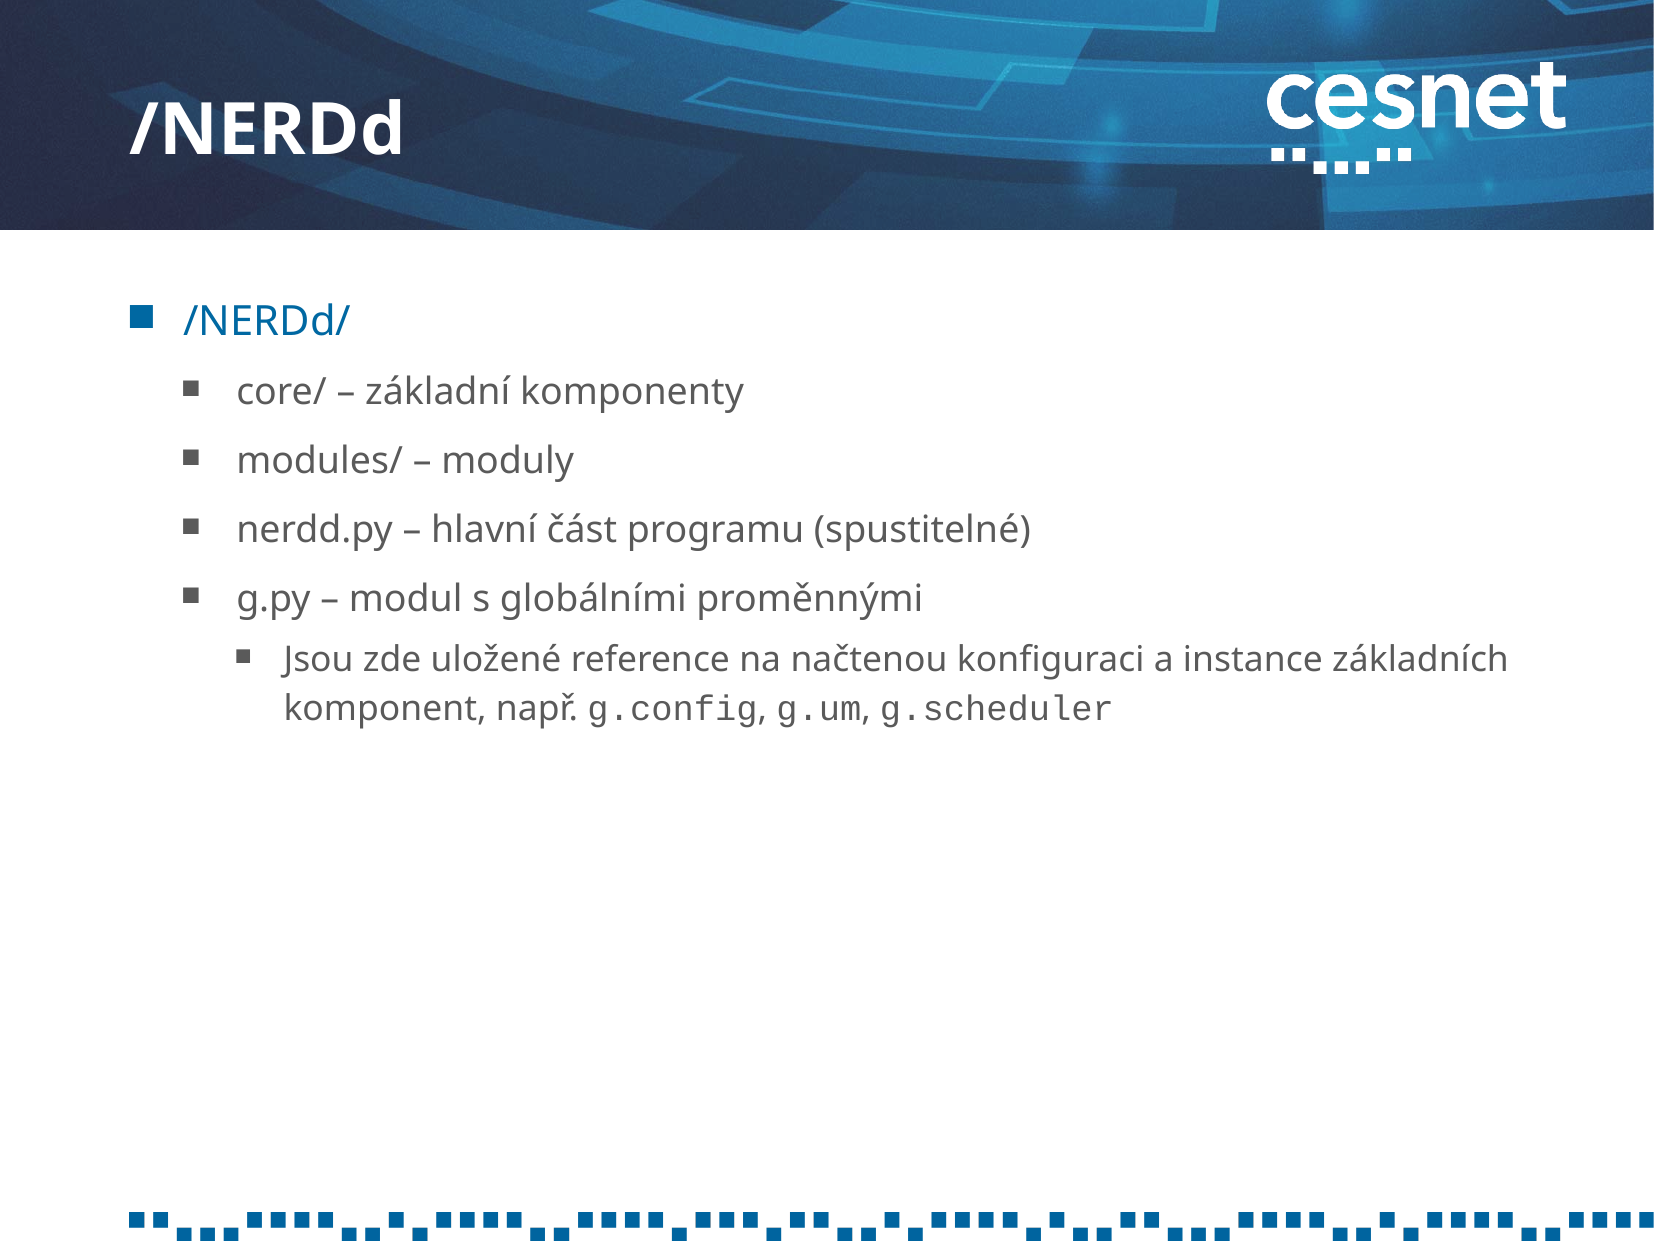

# /NERDd
/NERDd/
core/ – základní komponenty
modules/ – moduly
nerdd.py – hlavní část programu (spustitelné)
g.py – modul s globálními proměnnými
Jsou zde uložené reference na načtenou konfiguraci a instance základních komponent, např. g.config, g.um, g.scheduler